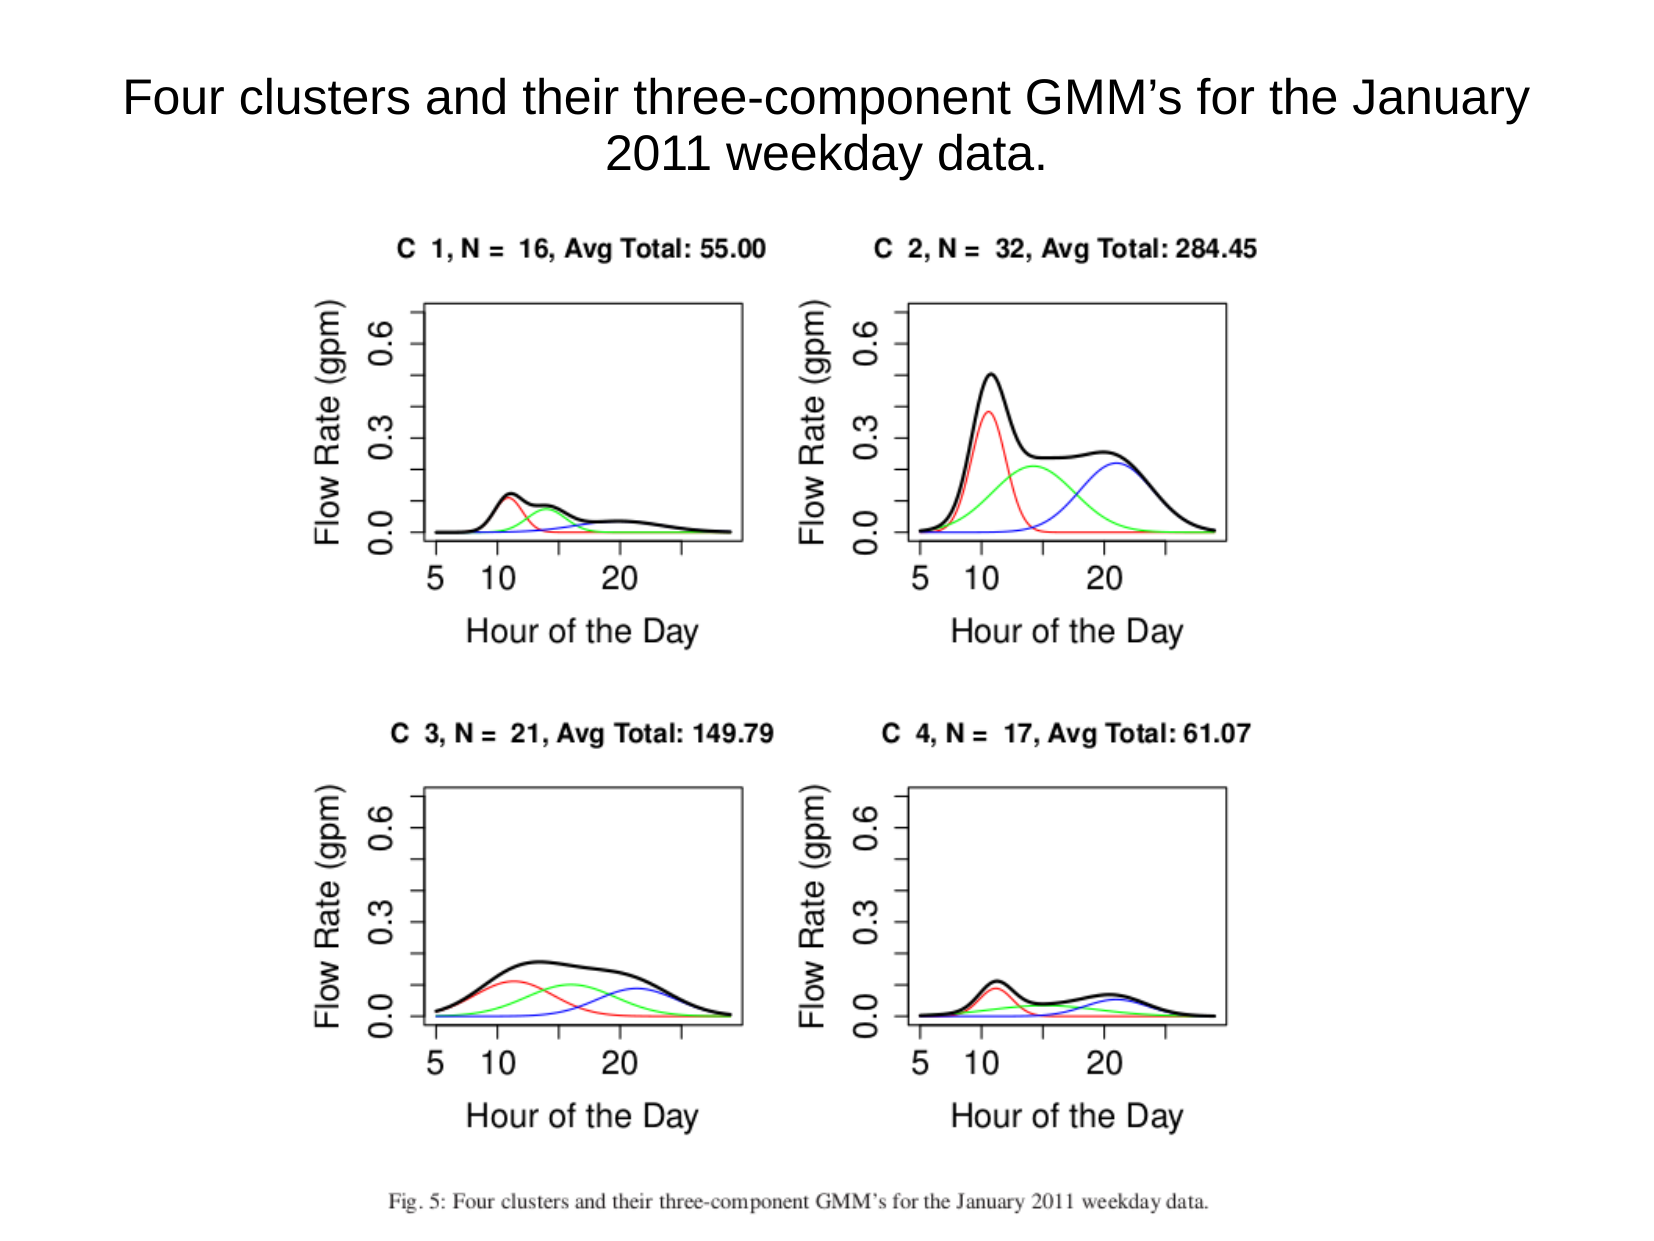

# Four clusters and their three-component GMM’s for the January 2011 weekday data.